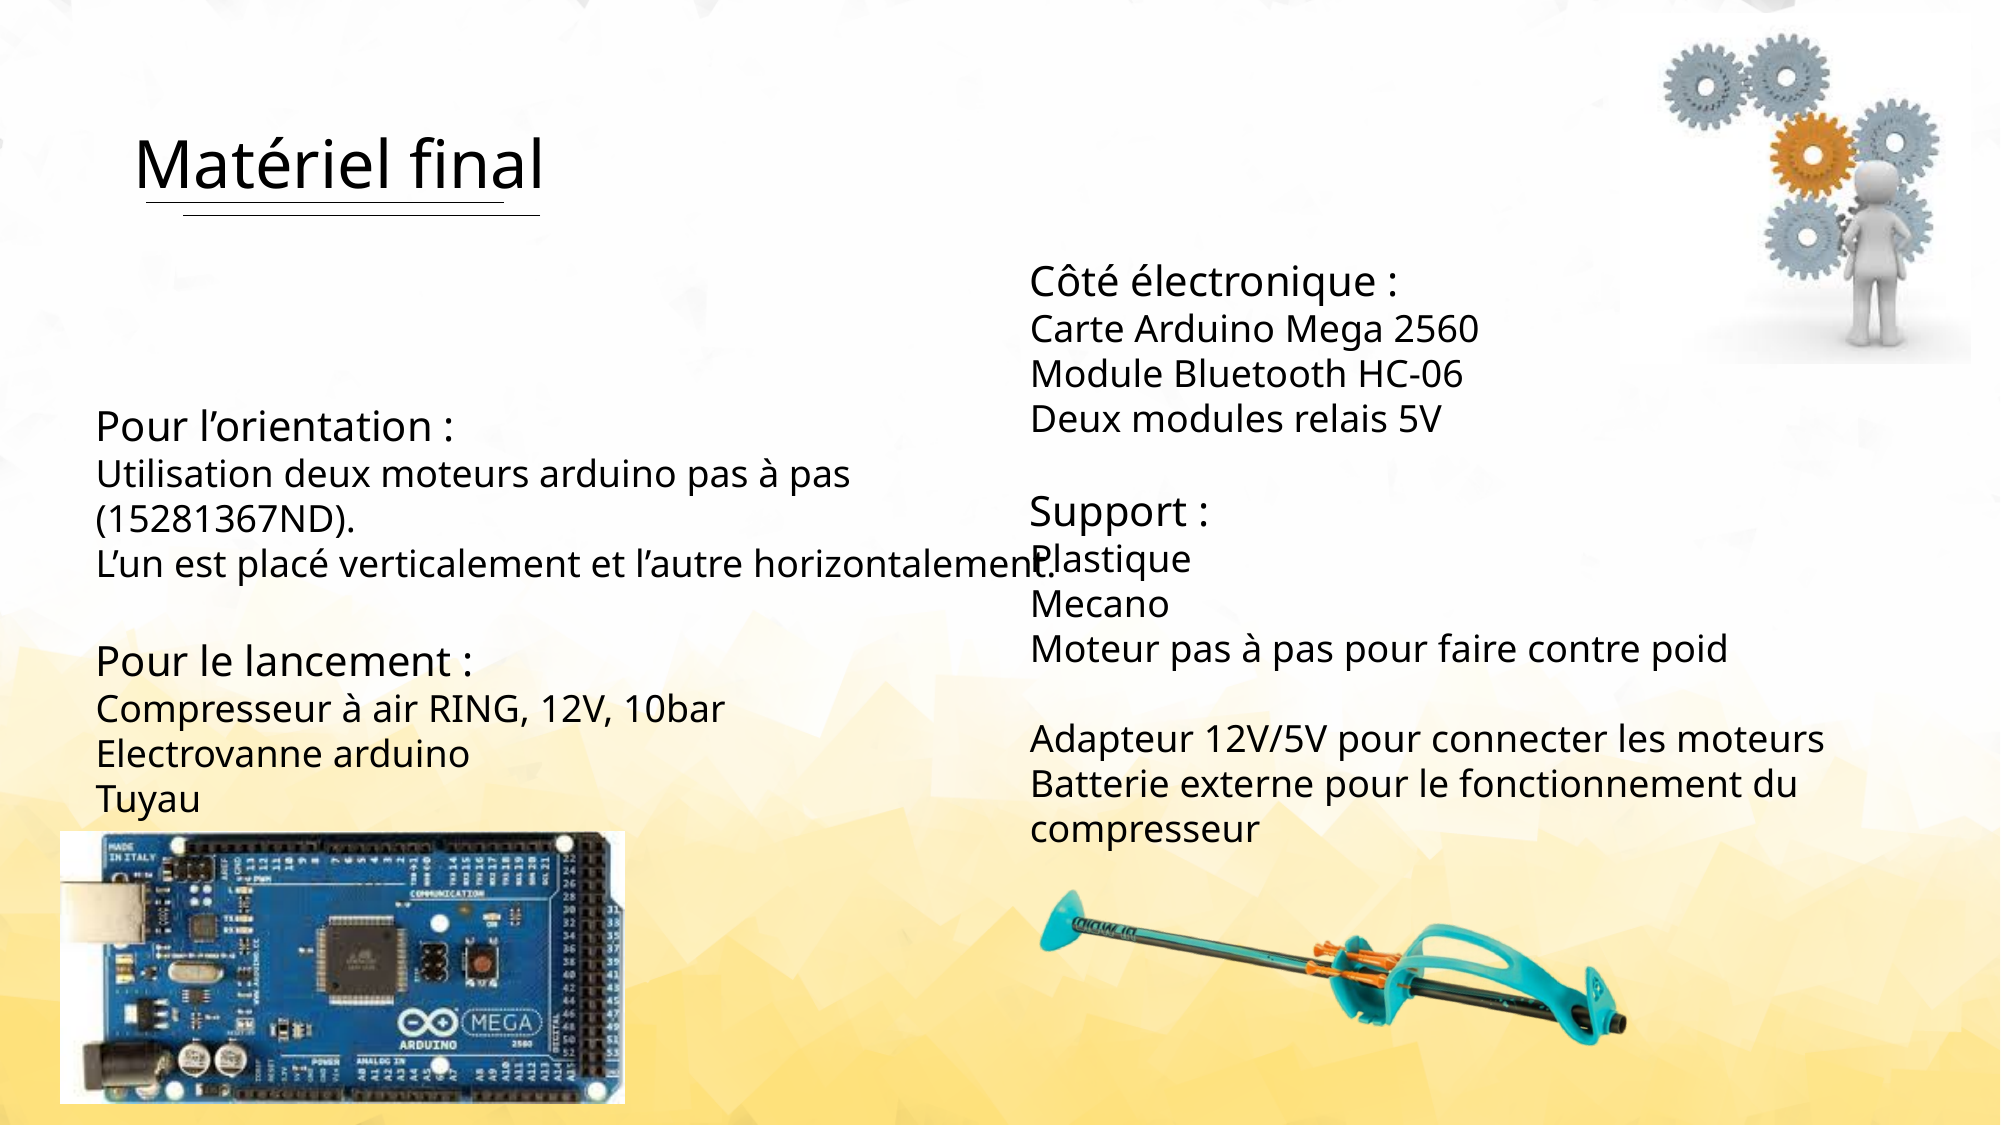

Matériel final
Côté électronique :
Carte Arduino Mega 2560
Module Bluetooth HC-06
Deux modules relais 5V
Support :
Plastique
Mecano
Moteur pas à pas pour faire contre poid
Adapteur 12V/5V pour connecter les moteurs
Batterie externe pour le fonctionnement du compresseur
Pour l’orientation :
Utilisation deux moteurs arduino pas à pas (15281367ND).
L’un est placé verticalement et l’autre horizontalement.
Pour le lancement :
Compresseur à air RING, 12V, 10bar
Electrovanne arduino
Tuyau